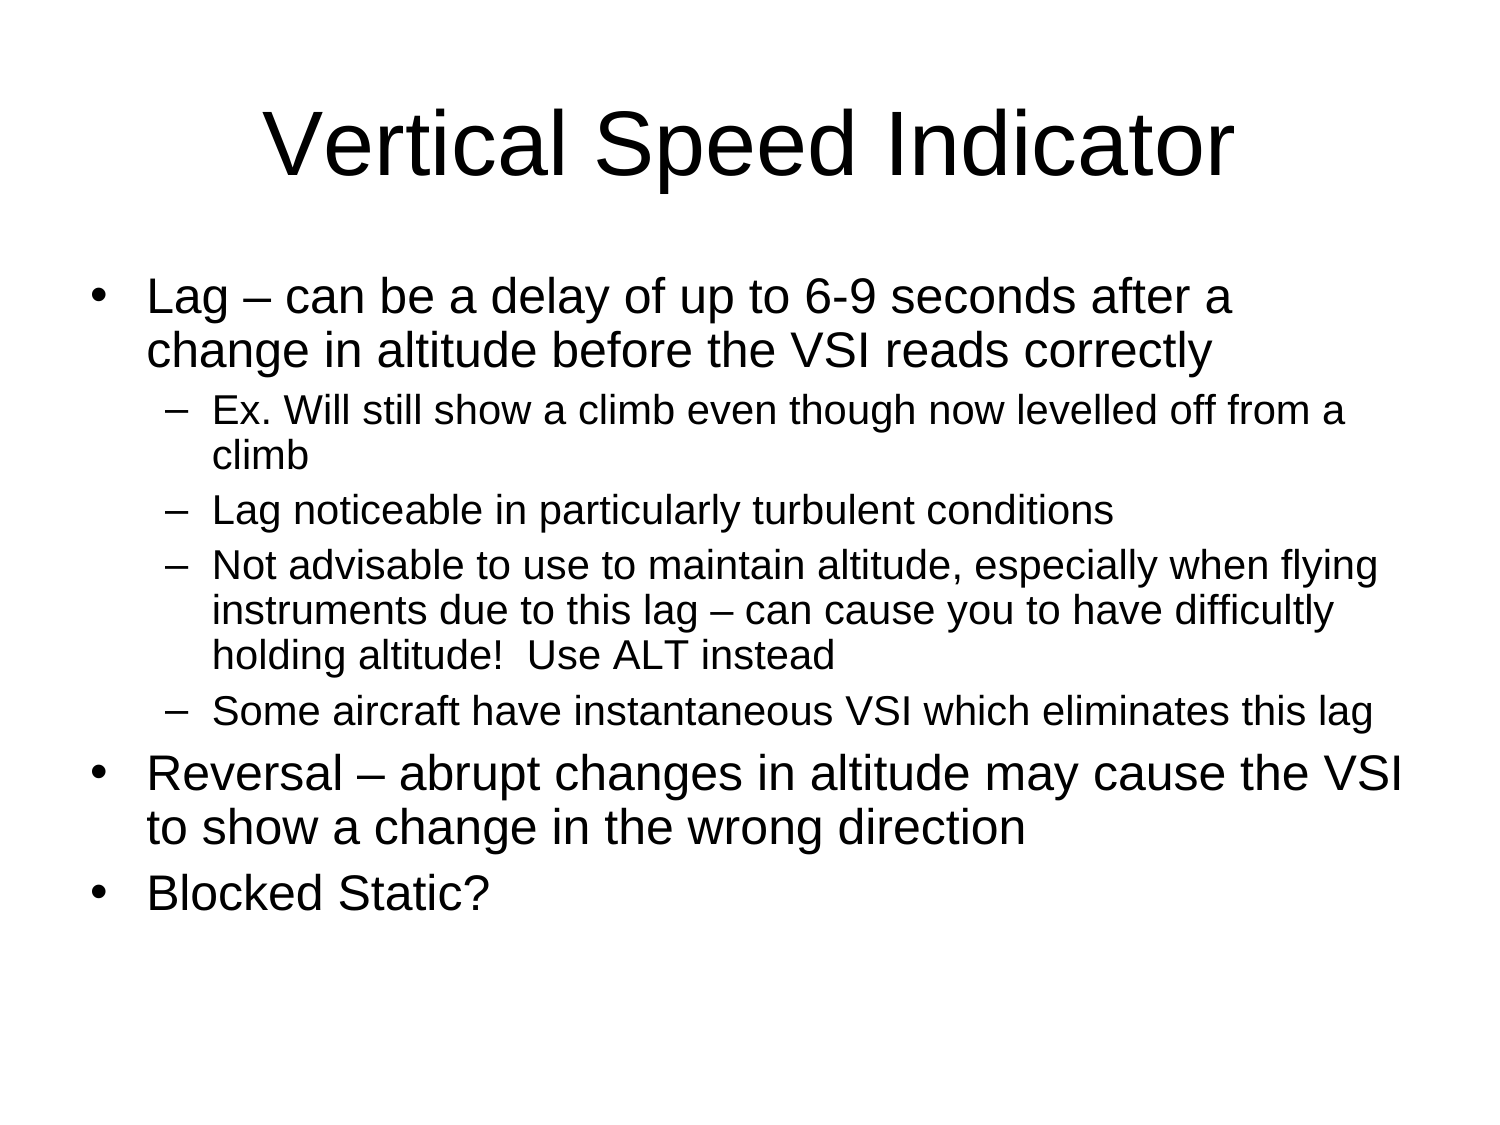

# Vertical Speed Indicator
Lag – can be a delay of up to 6-9 seconds after a change in altitude before the VSI reads correctly
Ex. Will still show a climb even though now levelled off from a climb
Lag noticeable in particularly turbulent conditions
Not advisable to use to maintain altitude, especially when flying instruments due to this lag – can cause you to have difficultly holding altitude! Use ALT instead
Some aircraft have instantaneous VSI which eliminates this lag
Reversal – abrupt changes in altitude may cause the VSI to show a change in the wrong direction
Blocked Static?